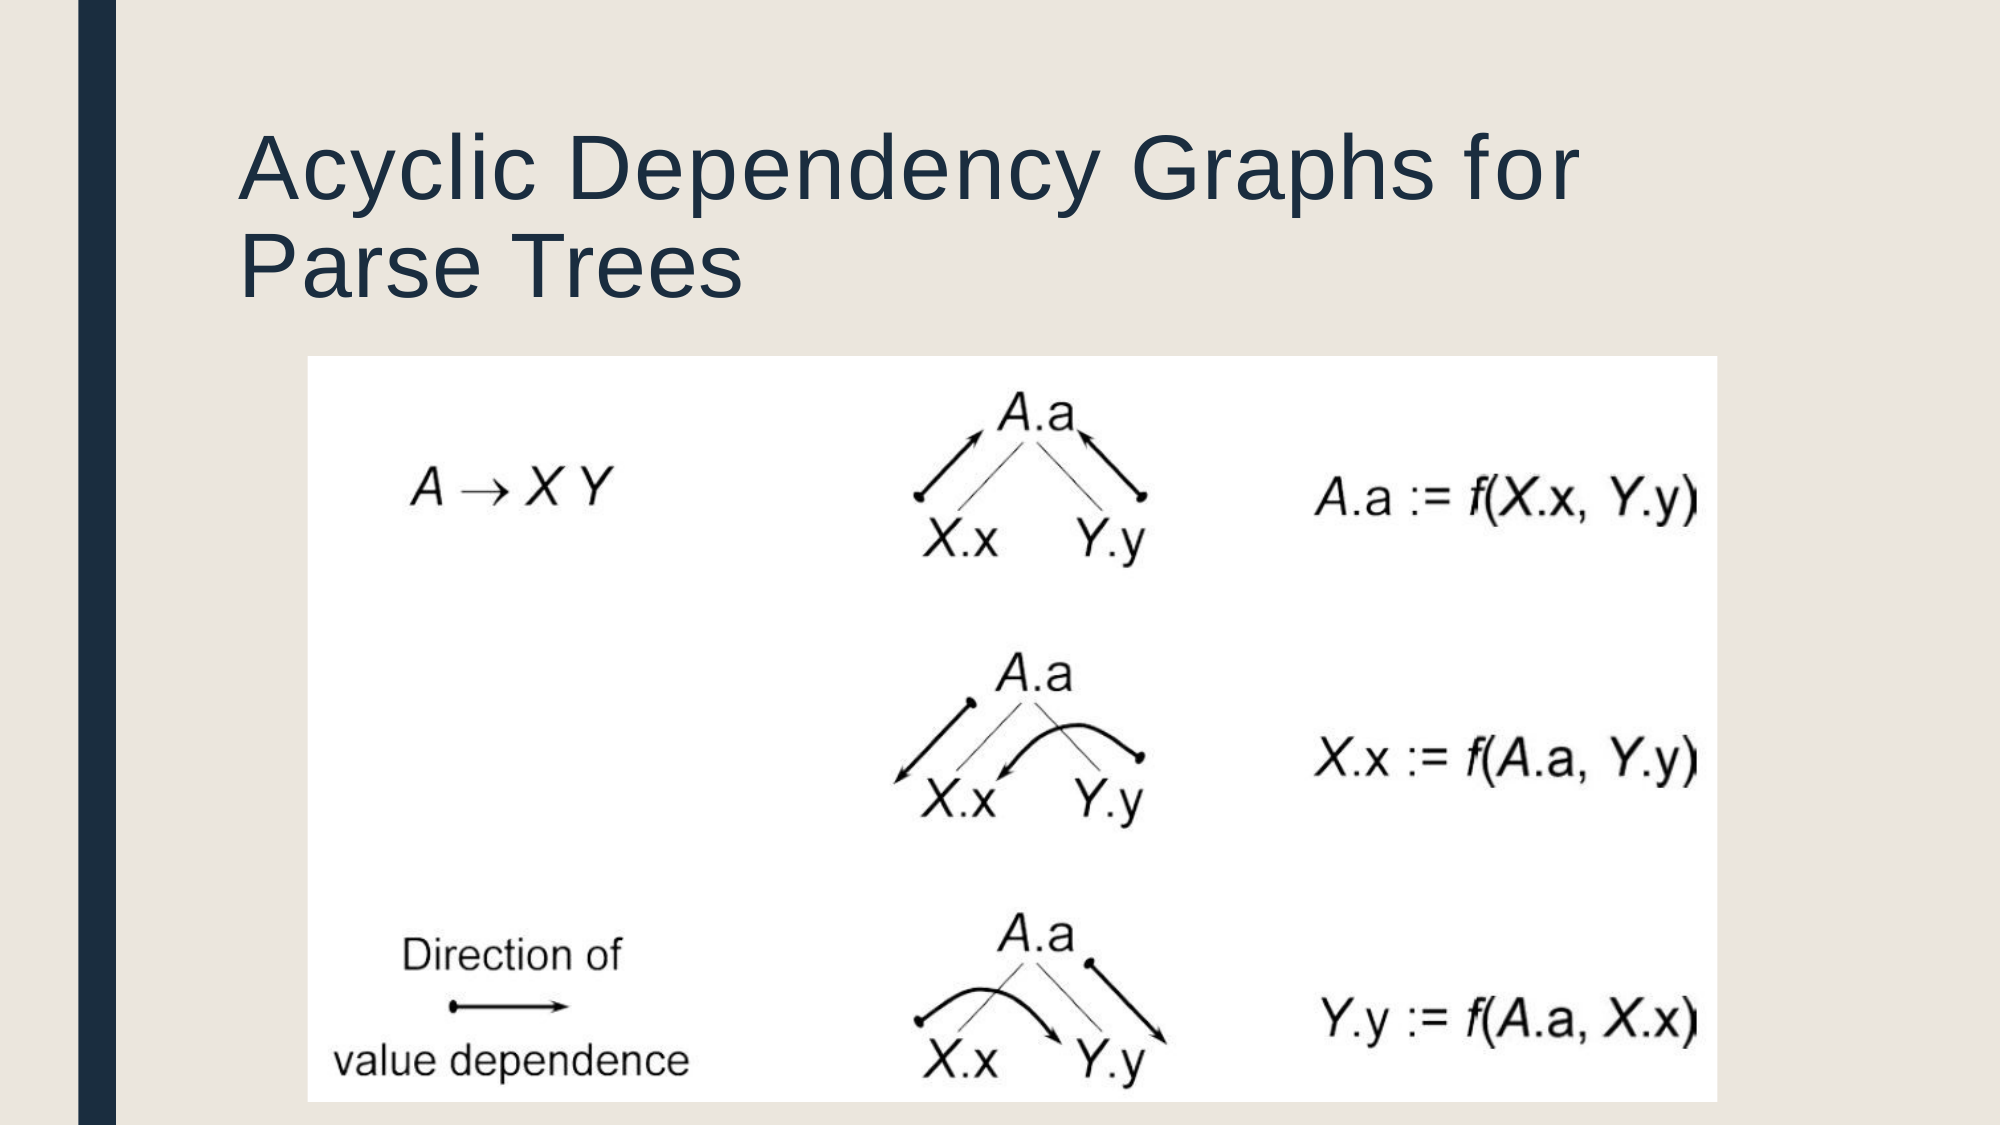

# Acyclic Dependency Graphs for Parse Trees